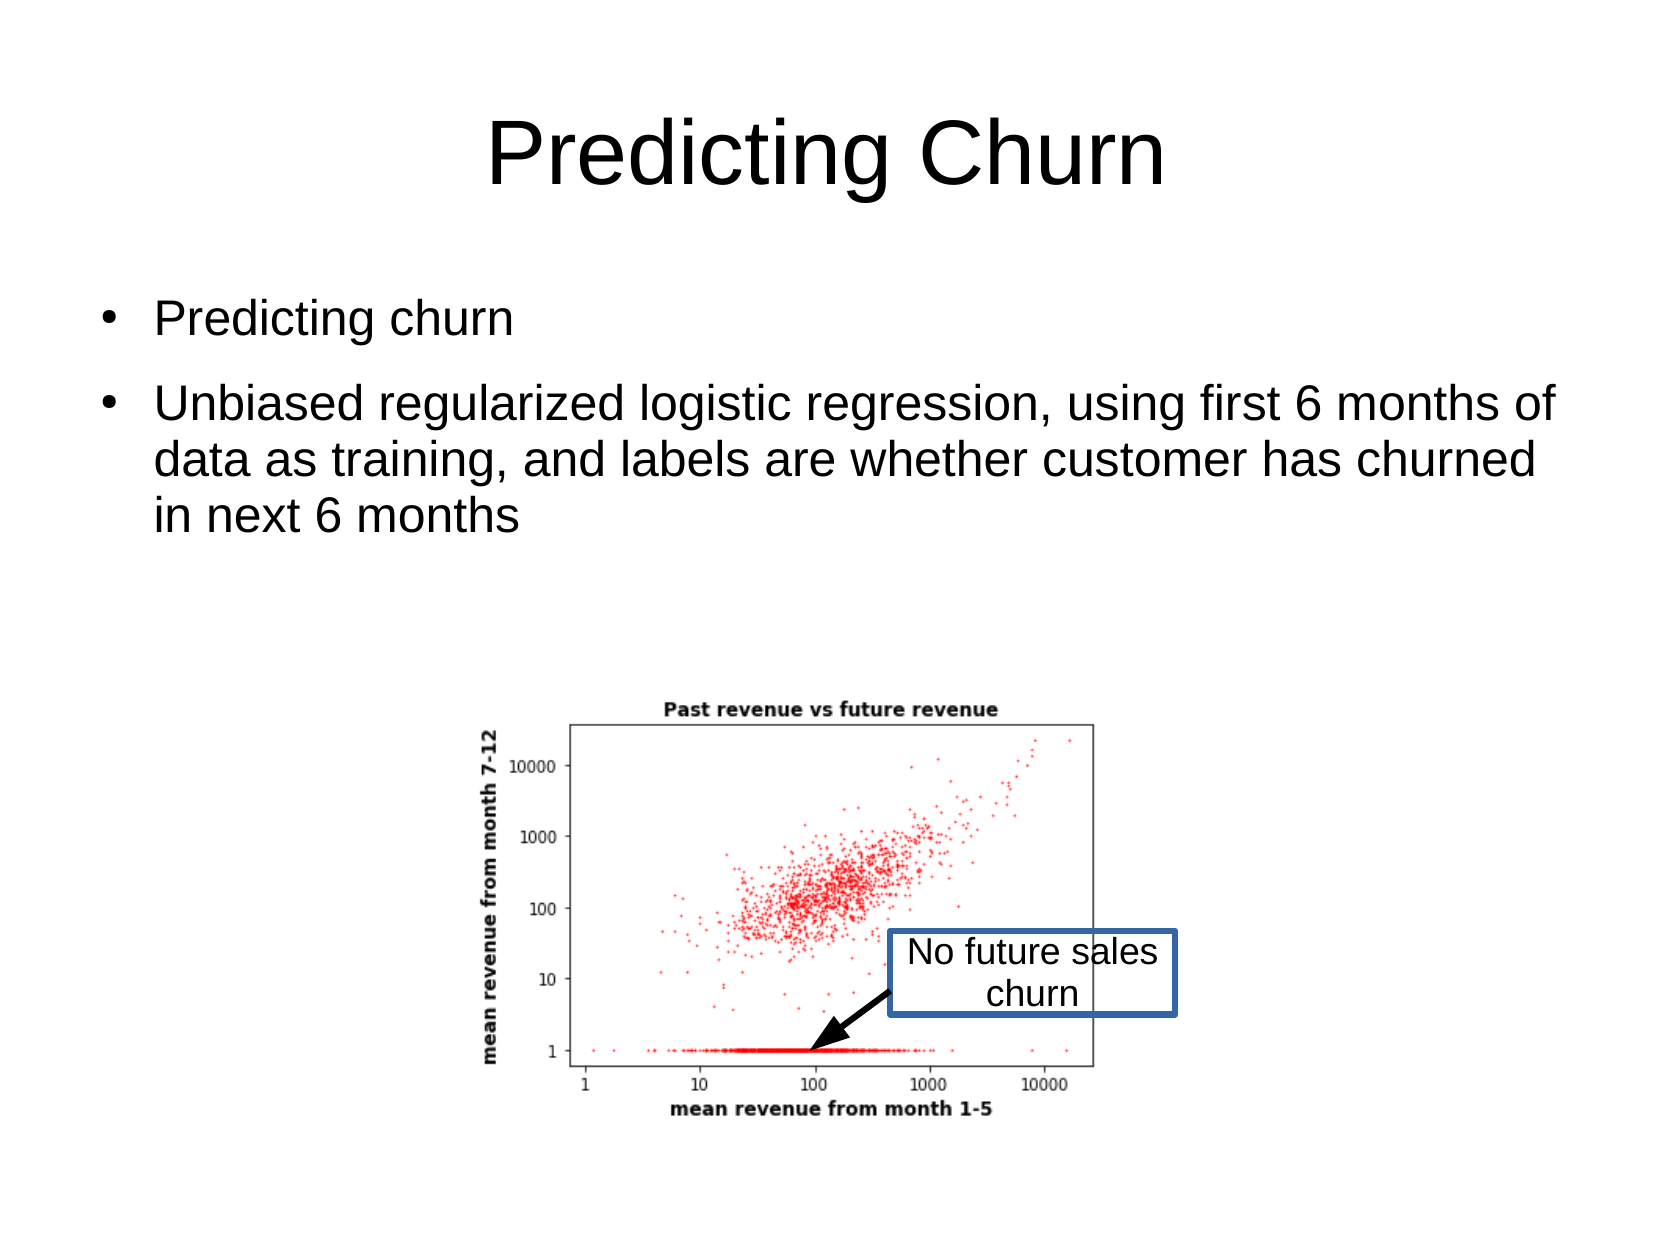

# Predicting Churn
Predicting churn
Unbiased regularized logistic regression, using first 6 months of data as training, and labels are whether customer has churned in next 6 months
No future sales
churn